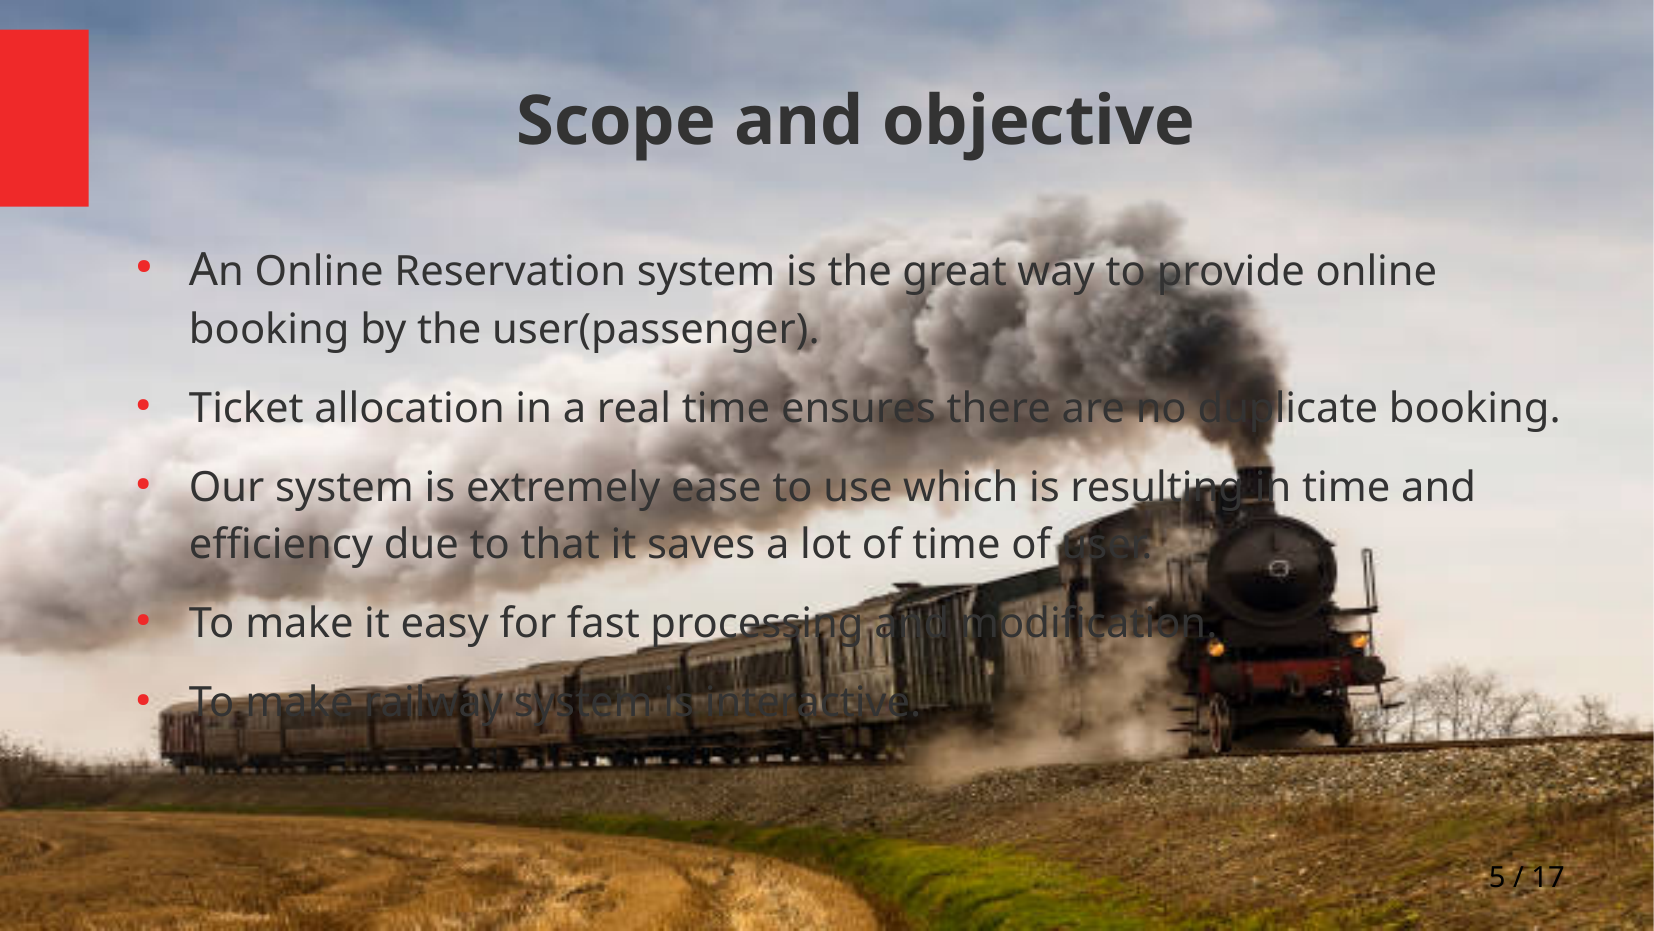

# Scope and objective
An Online Reservation system is the great way to provide online booking by the user(passenger).
Ticket allocation in a real time ensures there are no duplicate booking.
Our system is extremely ease to use which is resulting in time and efficiency due to that it saves a lot of time of user.
To make it easy for fast processing and modification.
To make railway system is interactive.
5